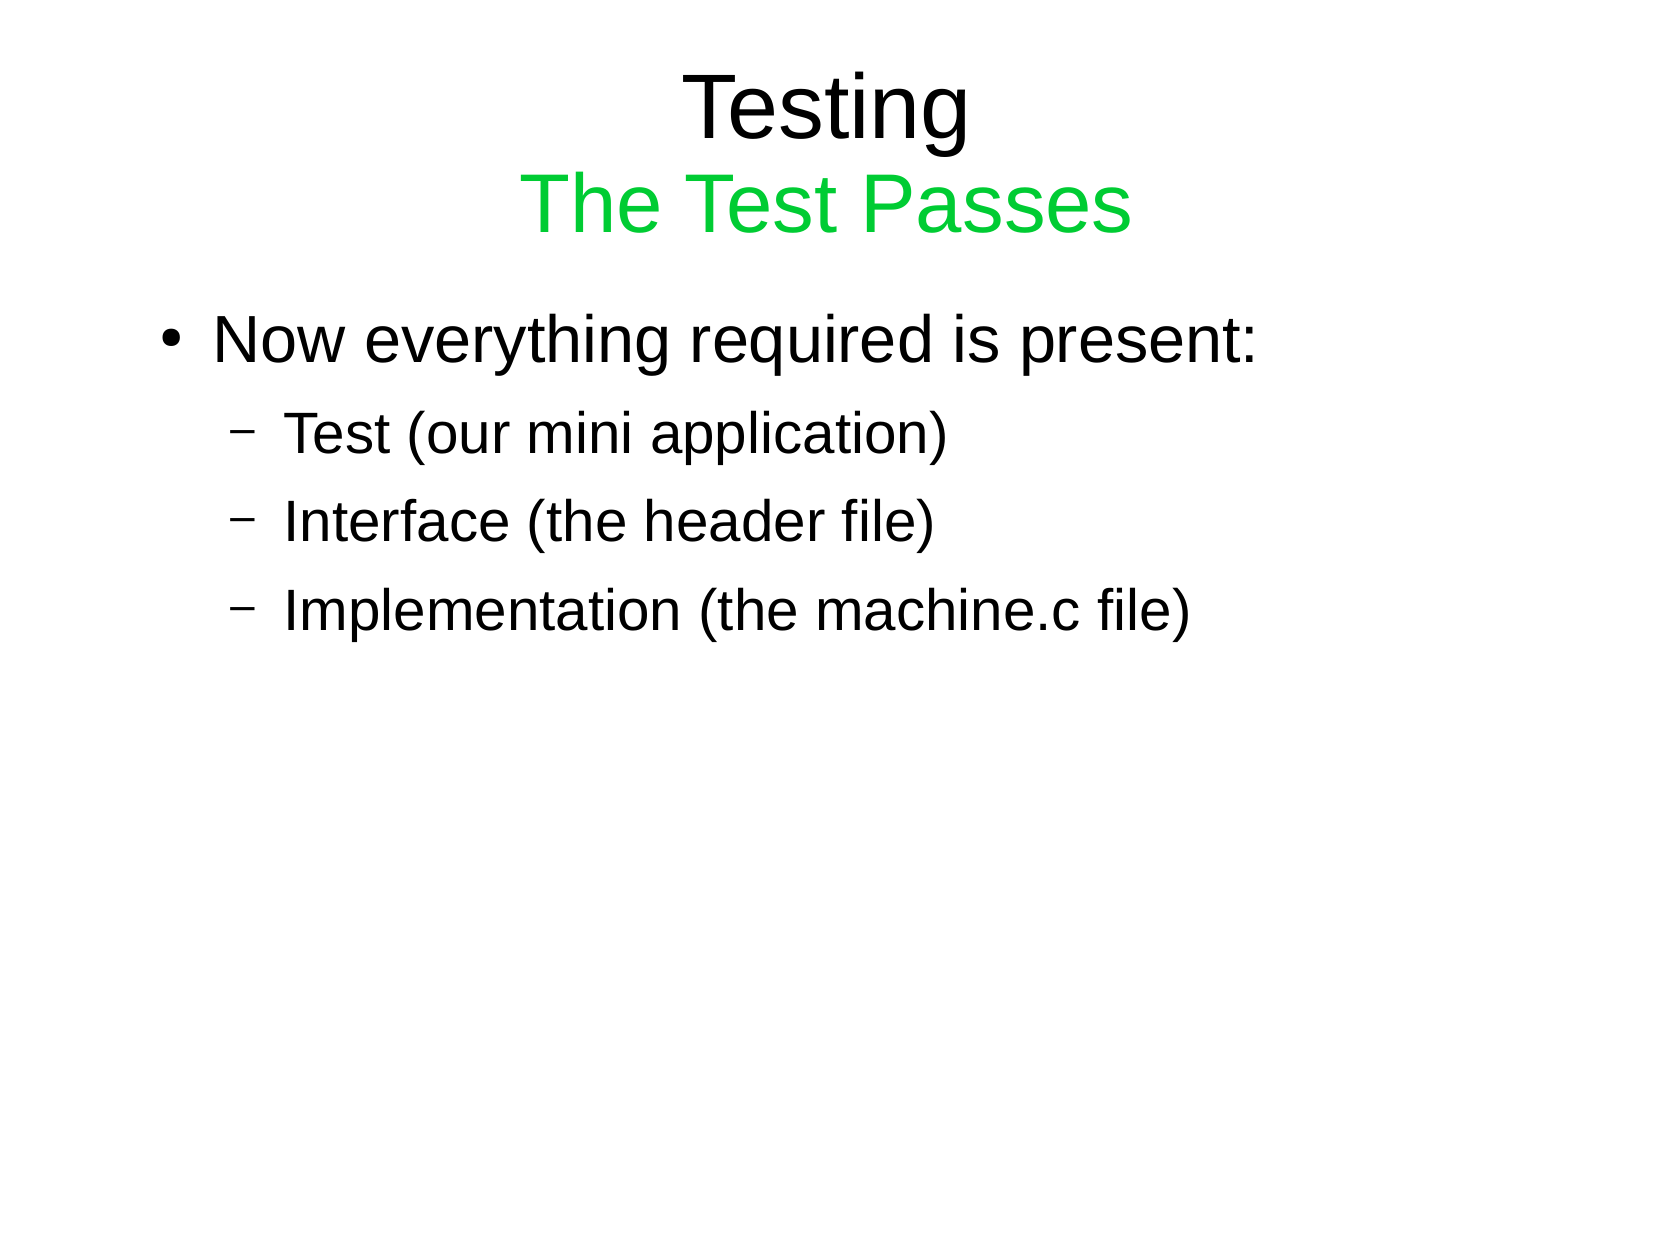

# Testing The Test Passes
Now everything required is present:
Test (our mini application)
Interface (the header file)
Implementation (the machine.c file)